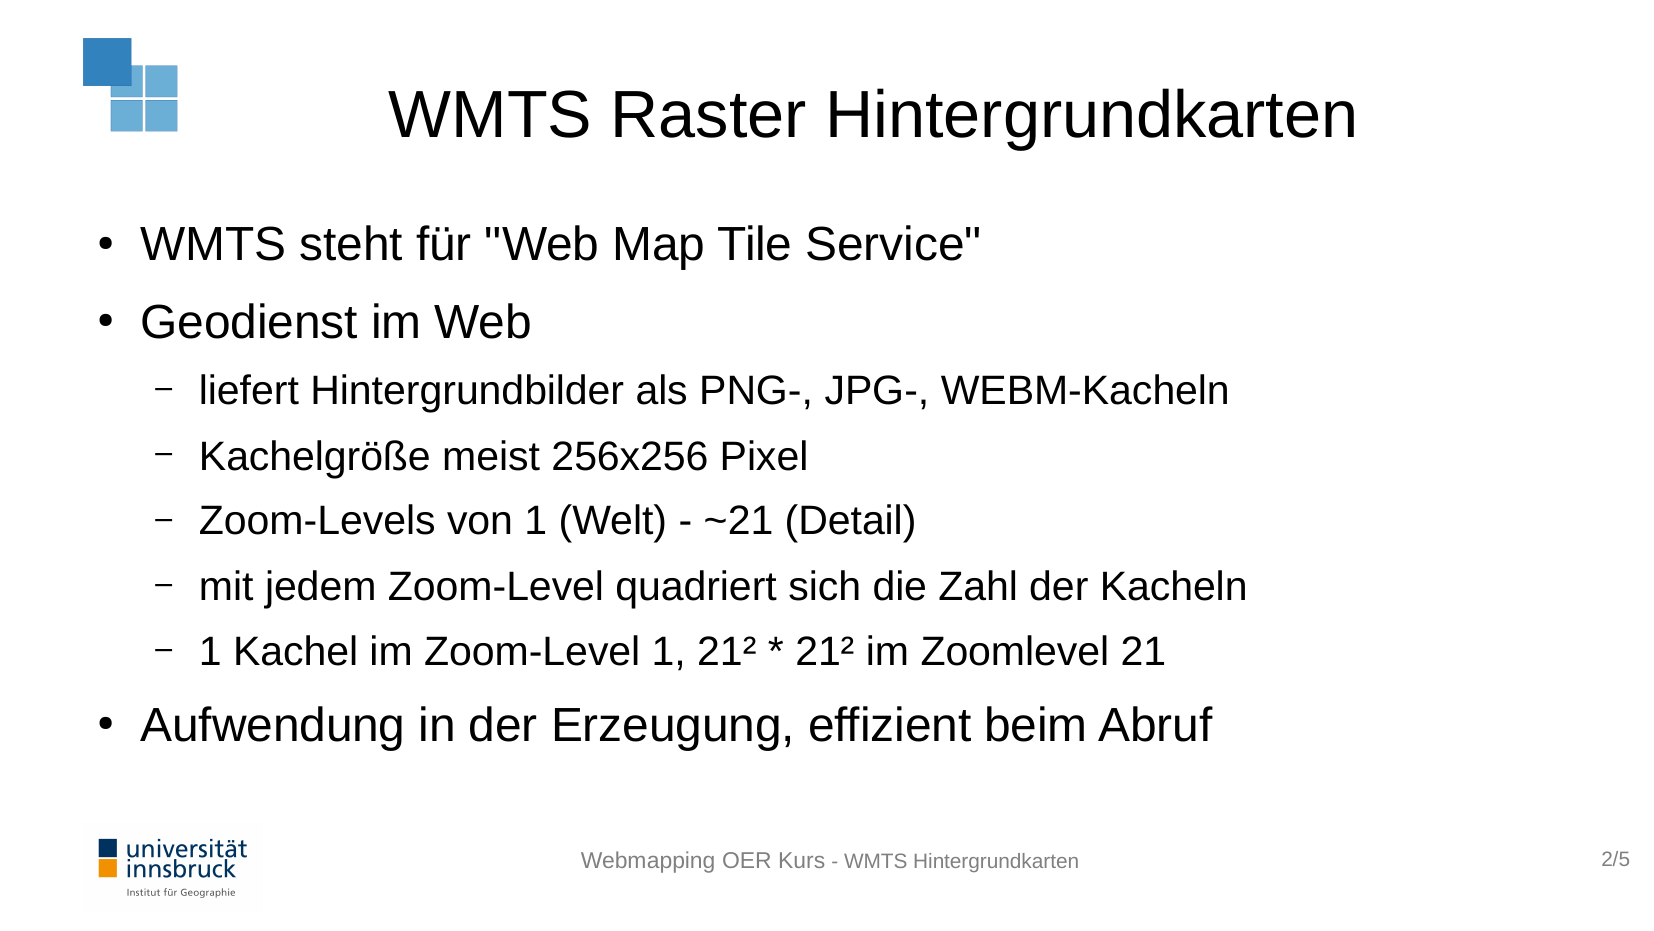

# WMTS Raster Hintergrundkarten
WMTS steht für "Web Map Tile Service"
Geodienst im Web
liefert Hintergrundbilder als PNG-, JPG-, WEBM-Kacheln
Kachelgröße meist 256x256 Pixel
Zoom-Levels von 1 (Welt) - ~21 (Detail)
mit jedem Zoom-Level quadriert sich die Zahl der Kacheln
1 Kachel im Zoom-Level 1, 21² * 21² im Zoomlevel 21
Aufwendung in der Erzeugung, effizient beim Abruf
2